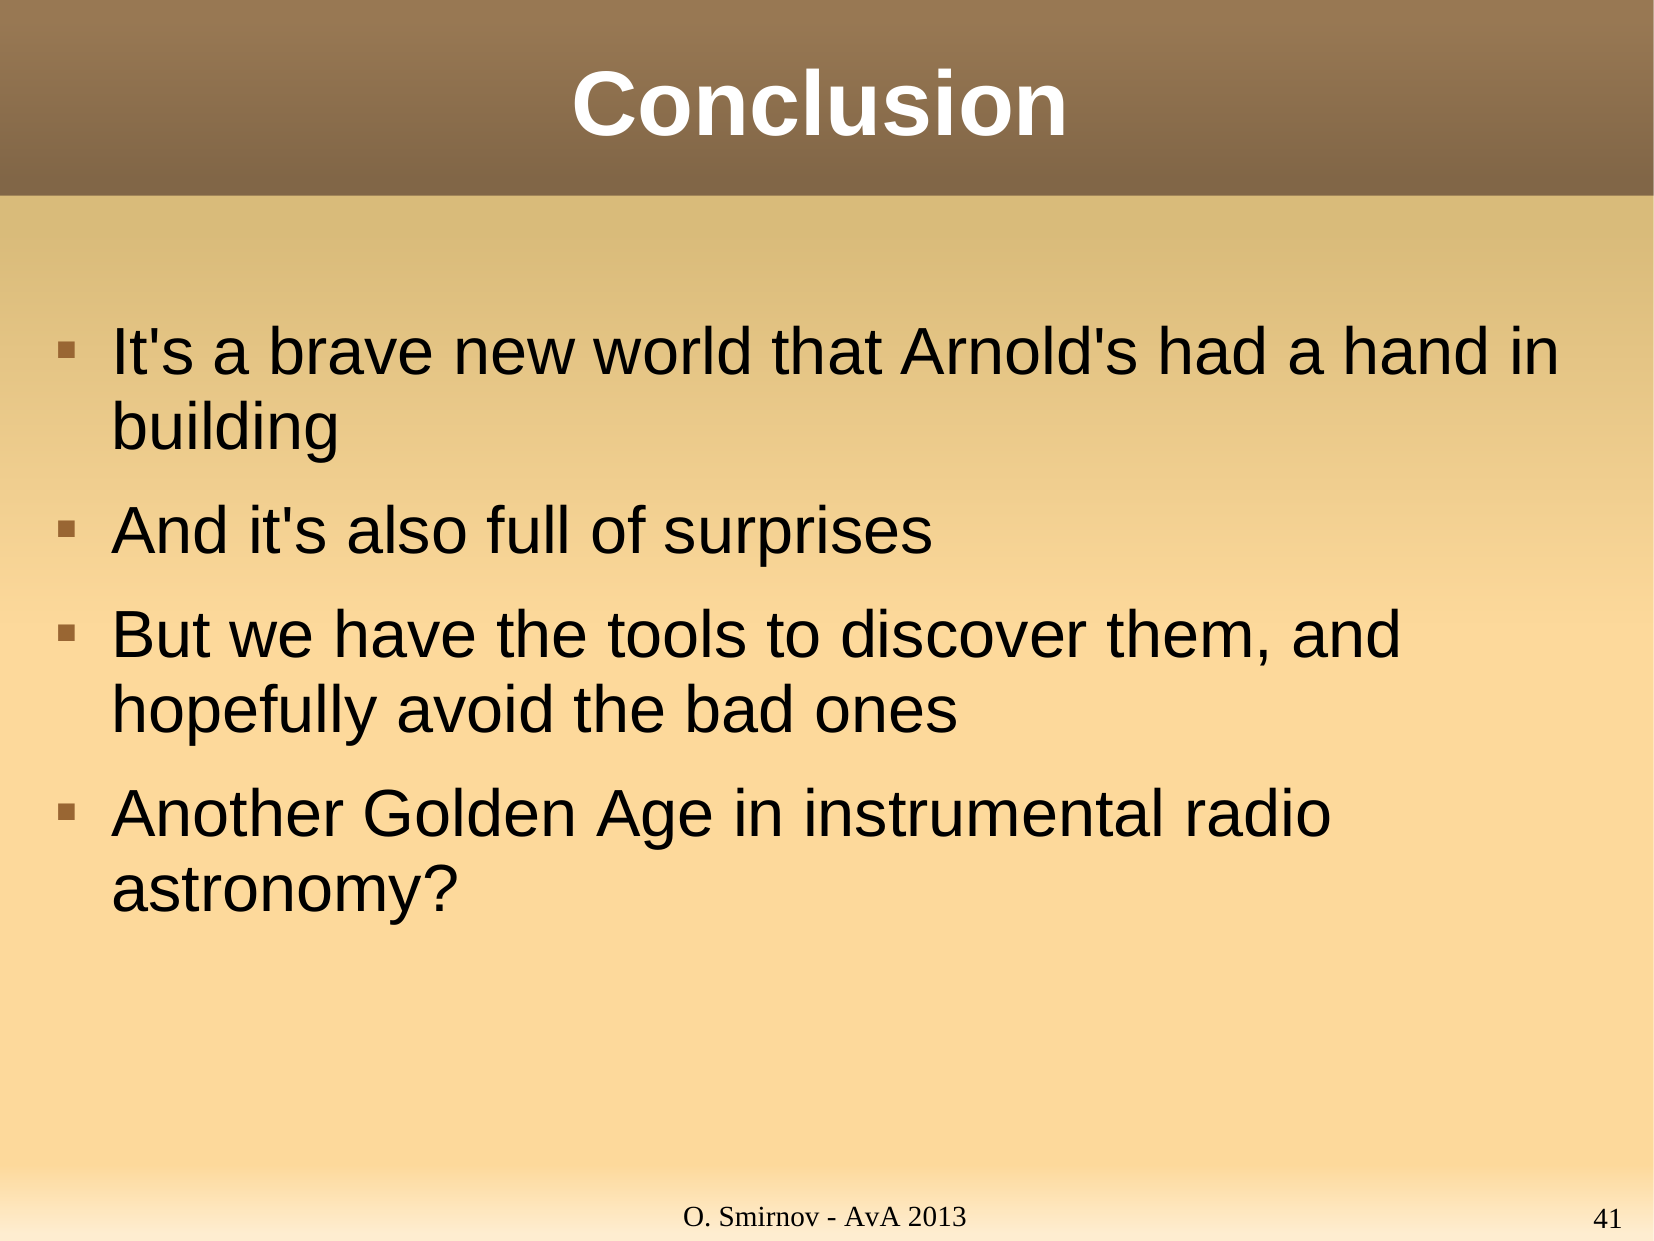

# Conclusion
It's a brave new world that Arnold's had a hand in building
And it's also full of surprises
But we have the tools to discover them, and hopefully avoid the bad ones
Another Golden Age in instrumental radio astronomy?
O. Smirnov - AvA 2013
41